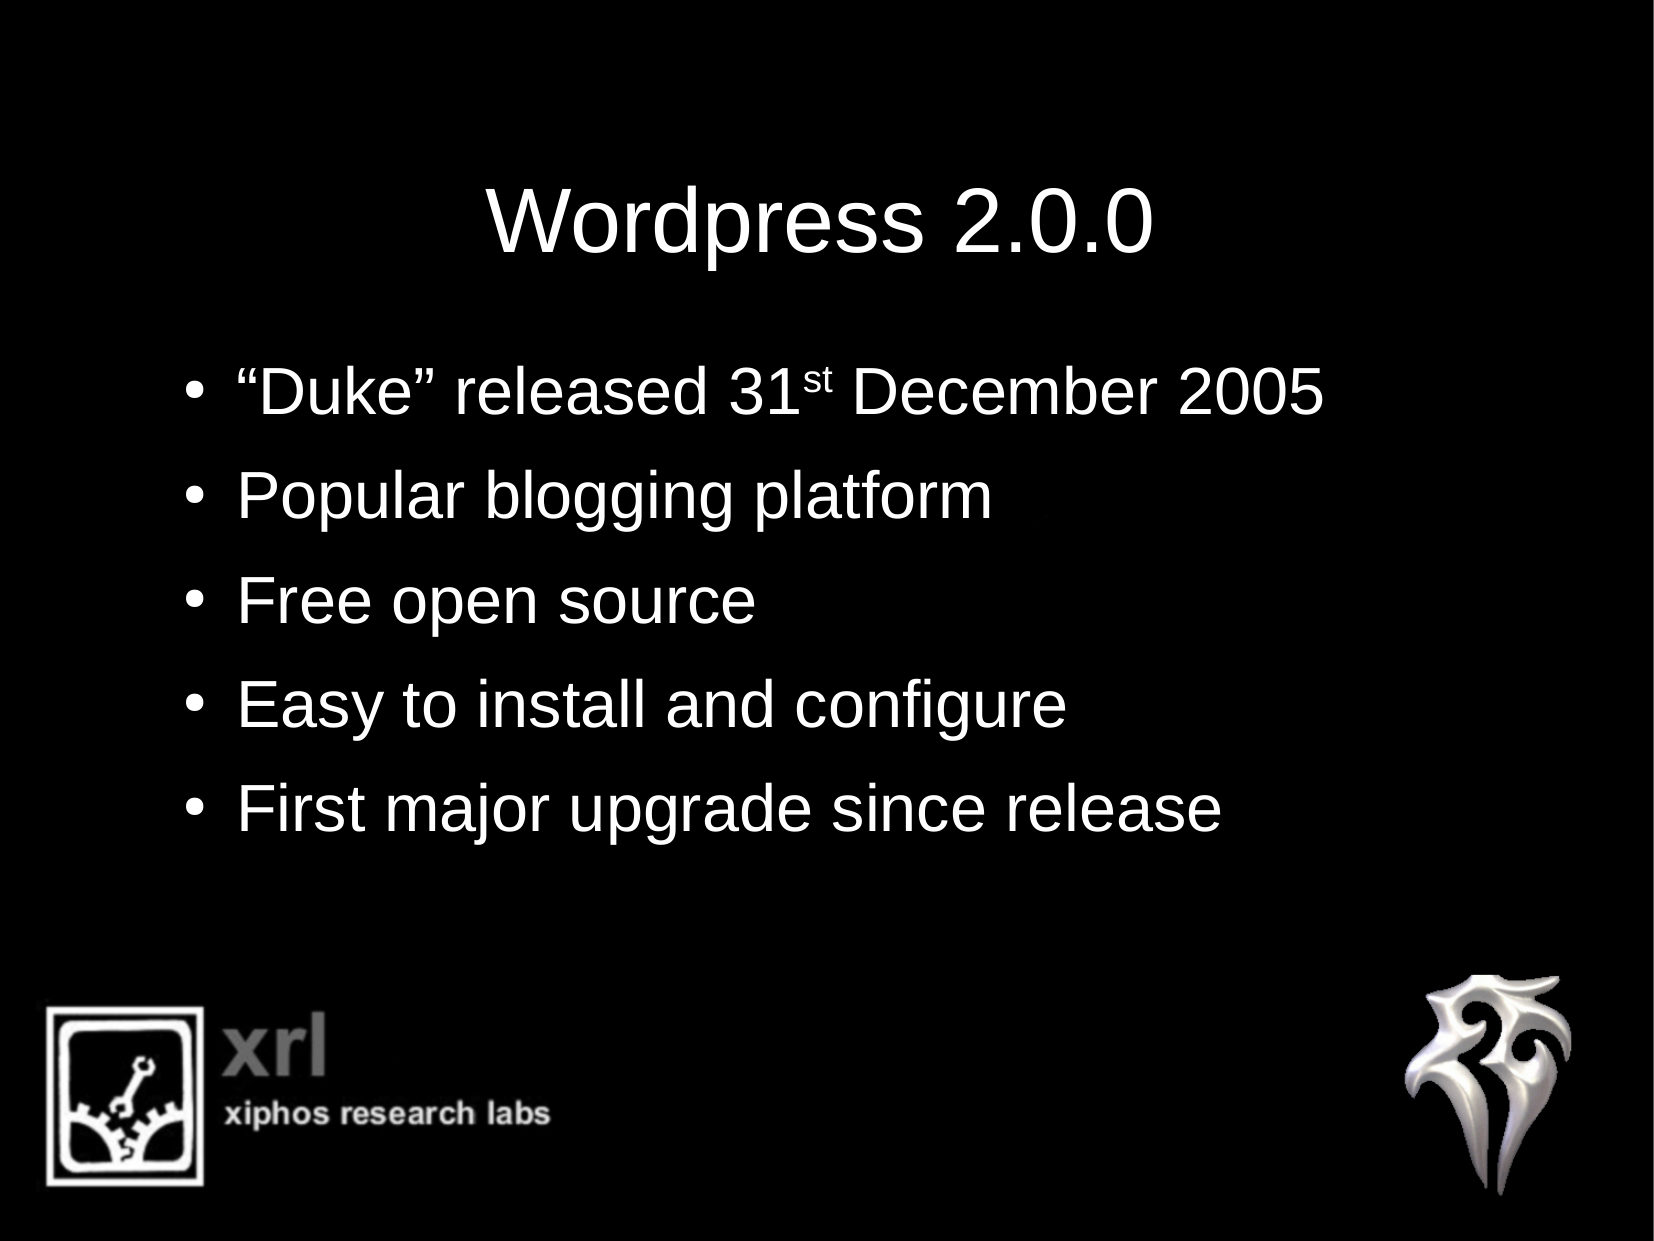

# Wordpress 2.0.0
“Duke” released 31st December 2005
Popular blogging platform
Free open source
Easy to install and configure
First major upgrade since release